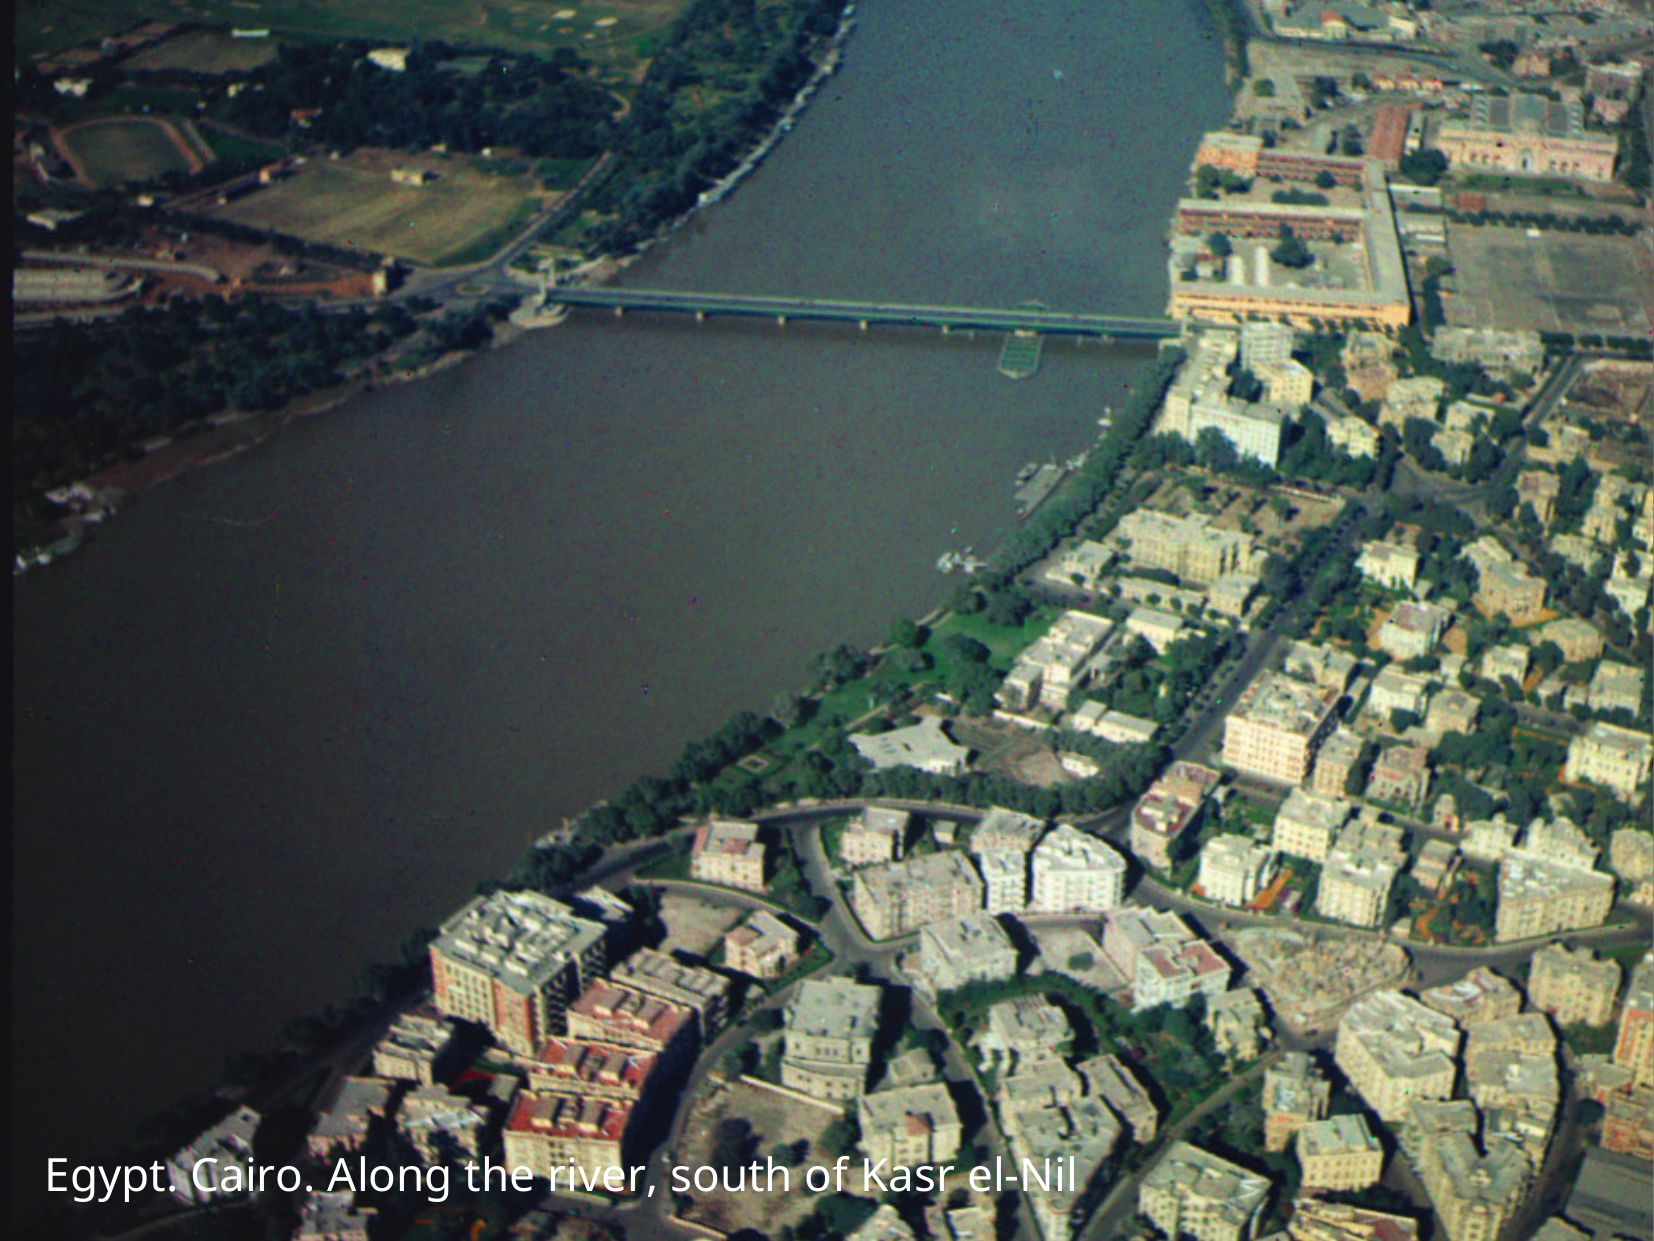

#
Egypt. Cairo. Along the river, south of Kasr el-Nil